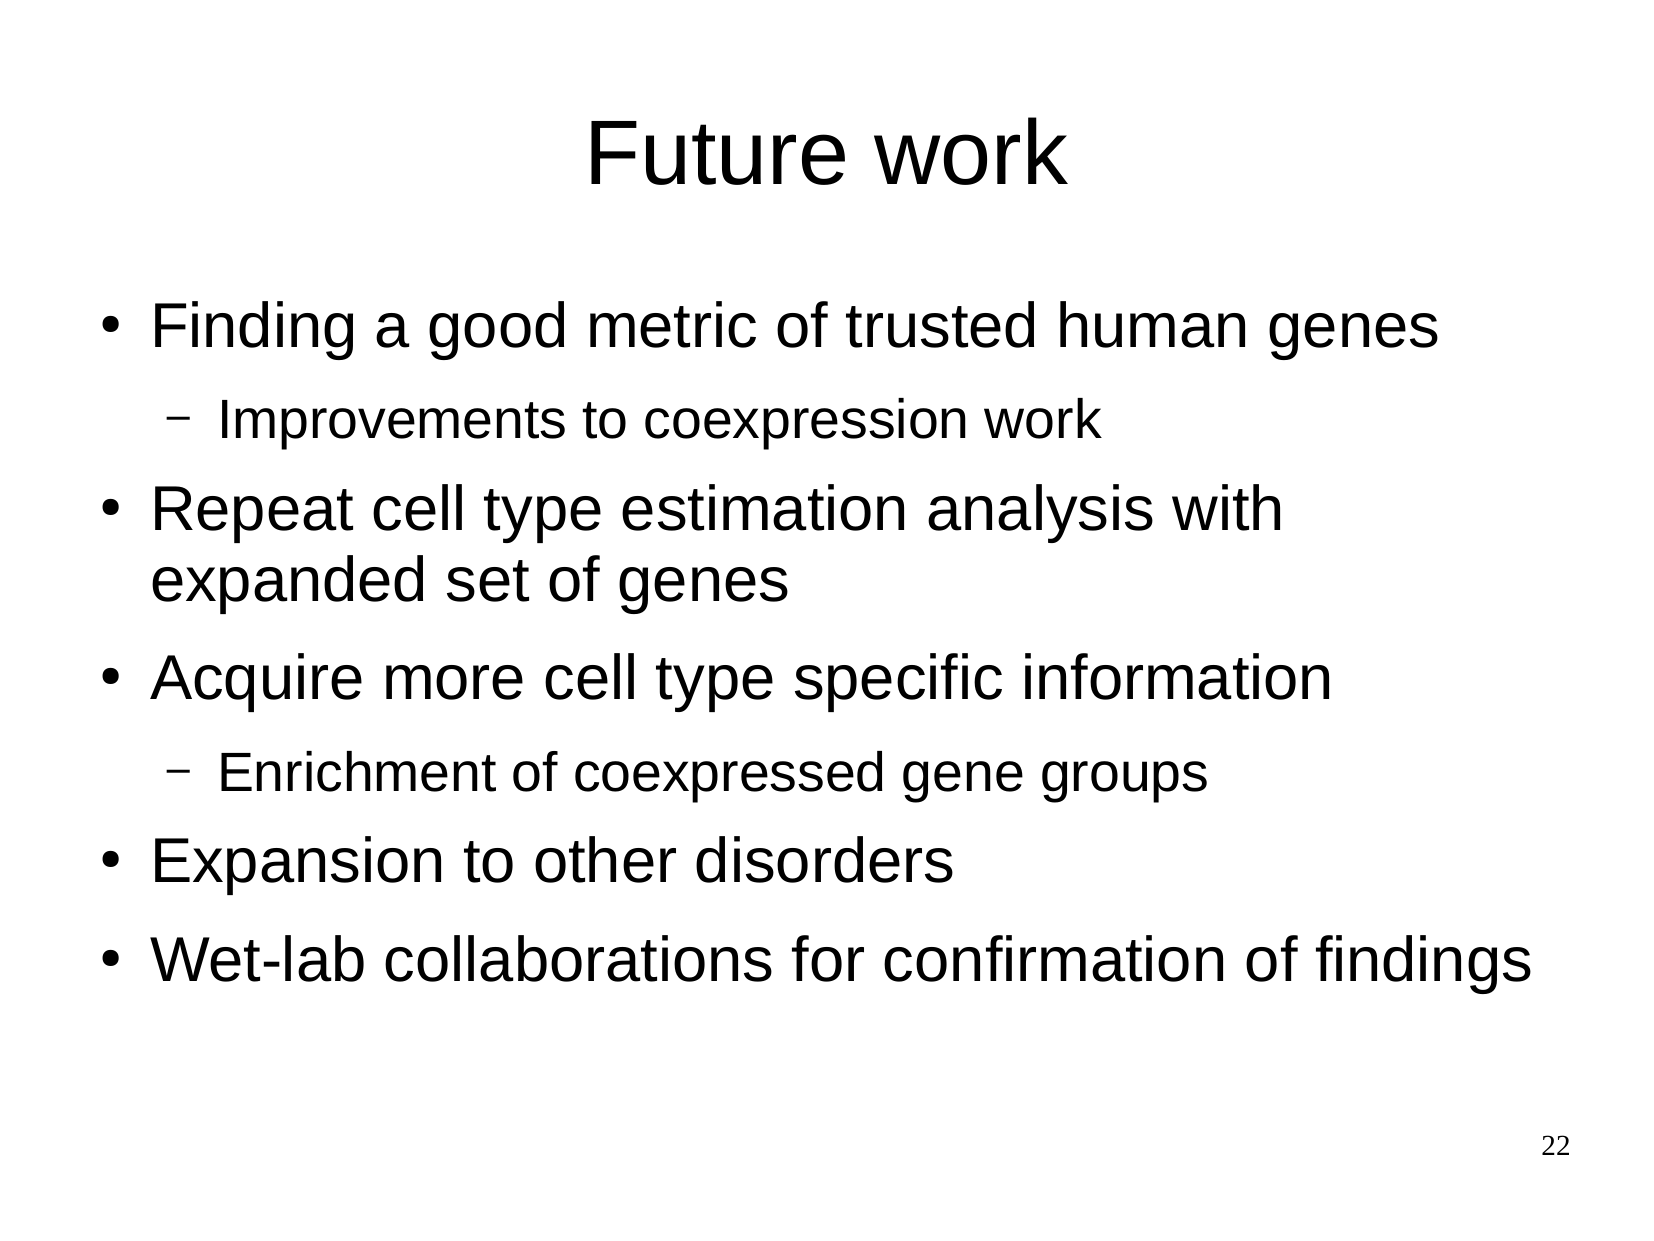

# Future work
Finding a good metric of trusted human genes
Improvements to coexpression work
Repeat cell type estimation analysis with expanded set of genes
Acquire more cell type specific information
Enrichment of coexpressed gene groups
Expansion to other disorders
Wet-lab collaborations for confirmation of findings
22